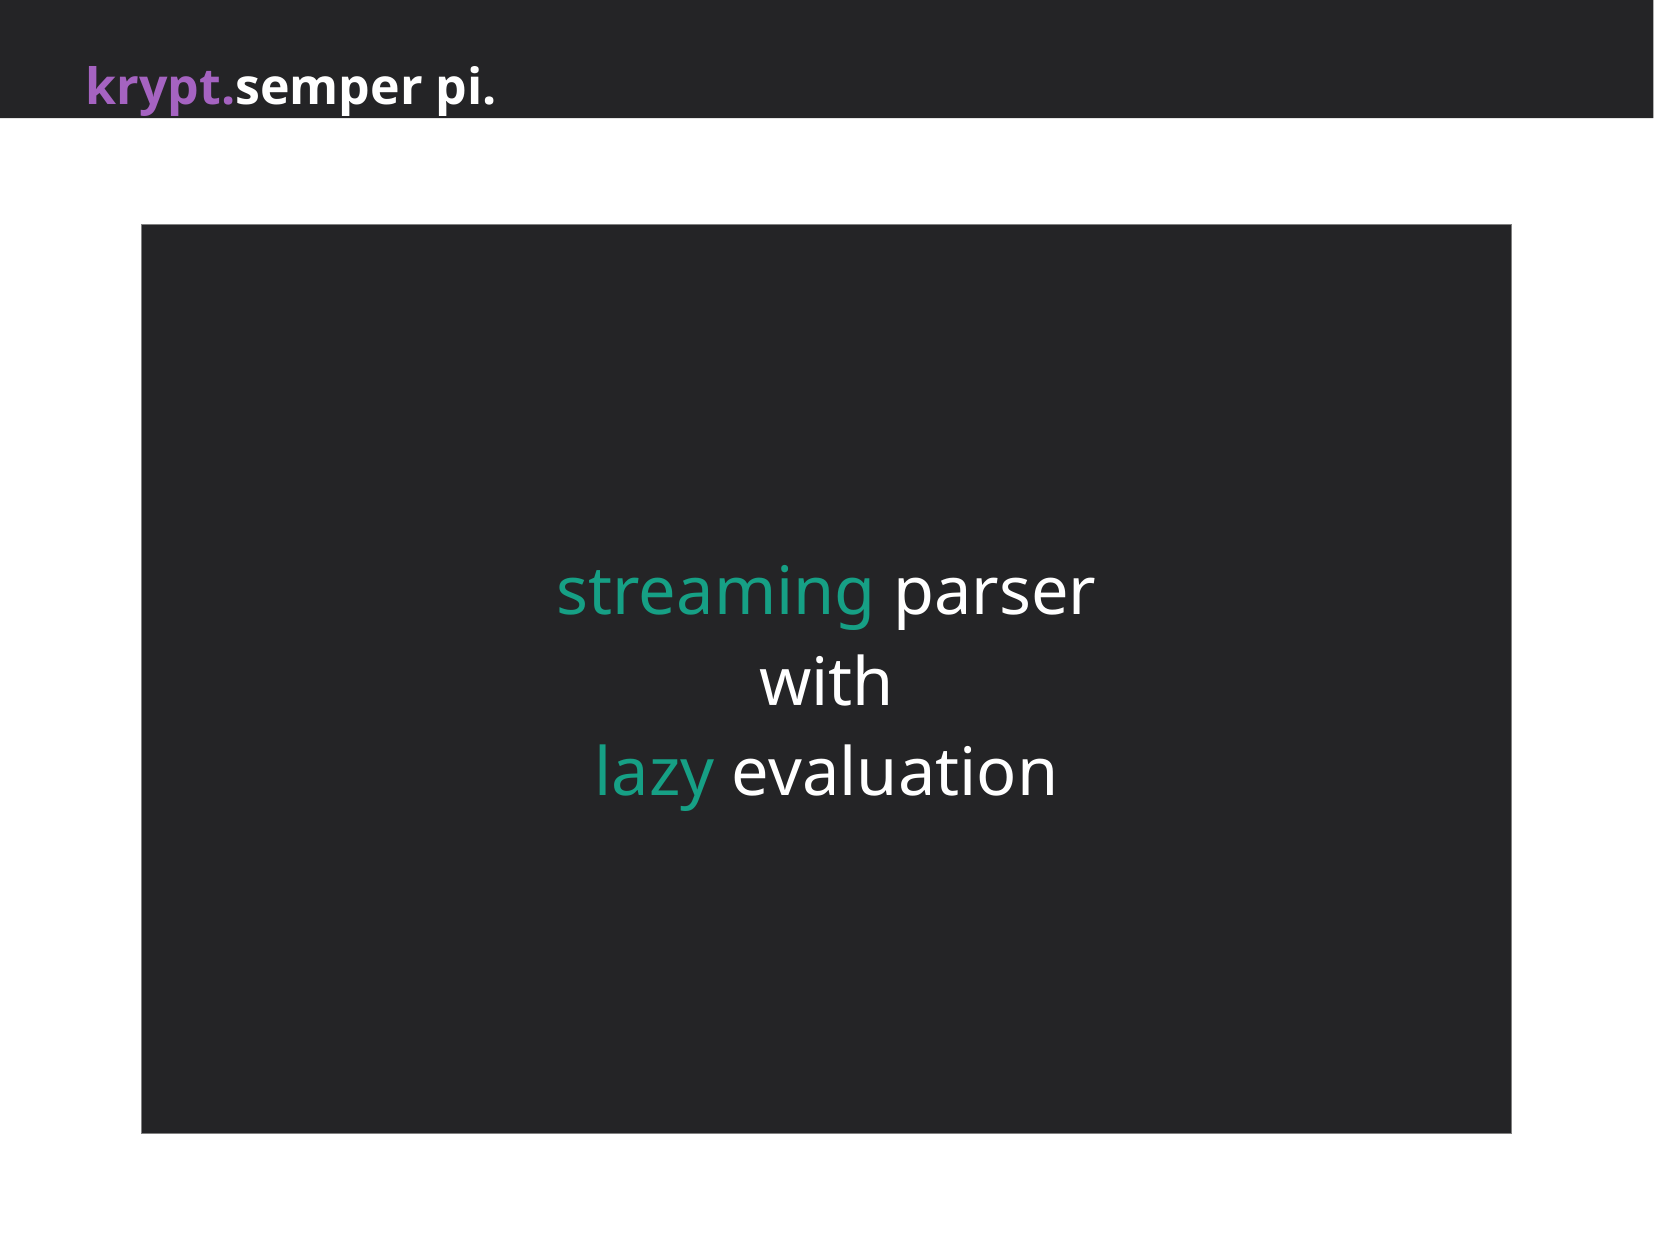

krypt.semper pi.
streaming parser
with
lazy evaluation
krypt first of all is a framework